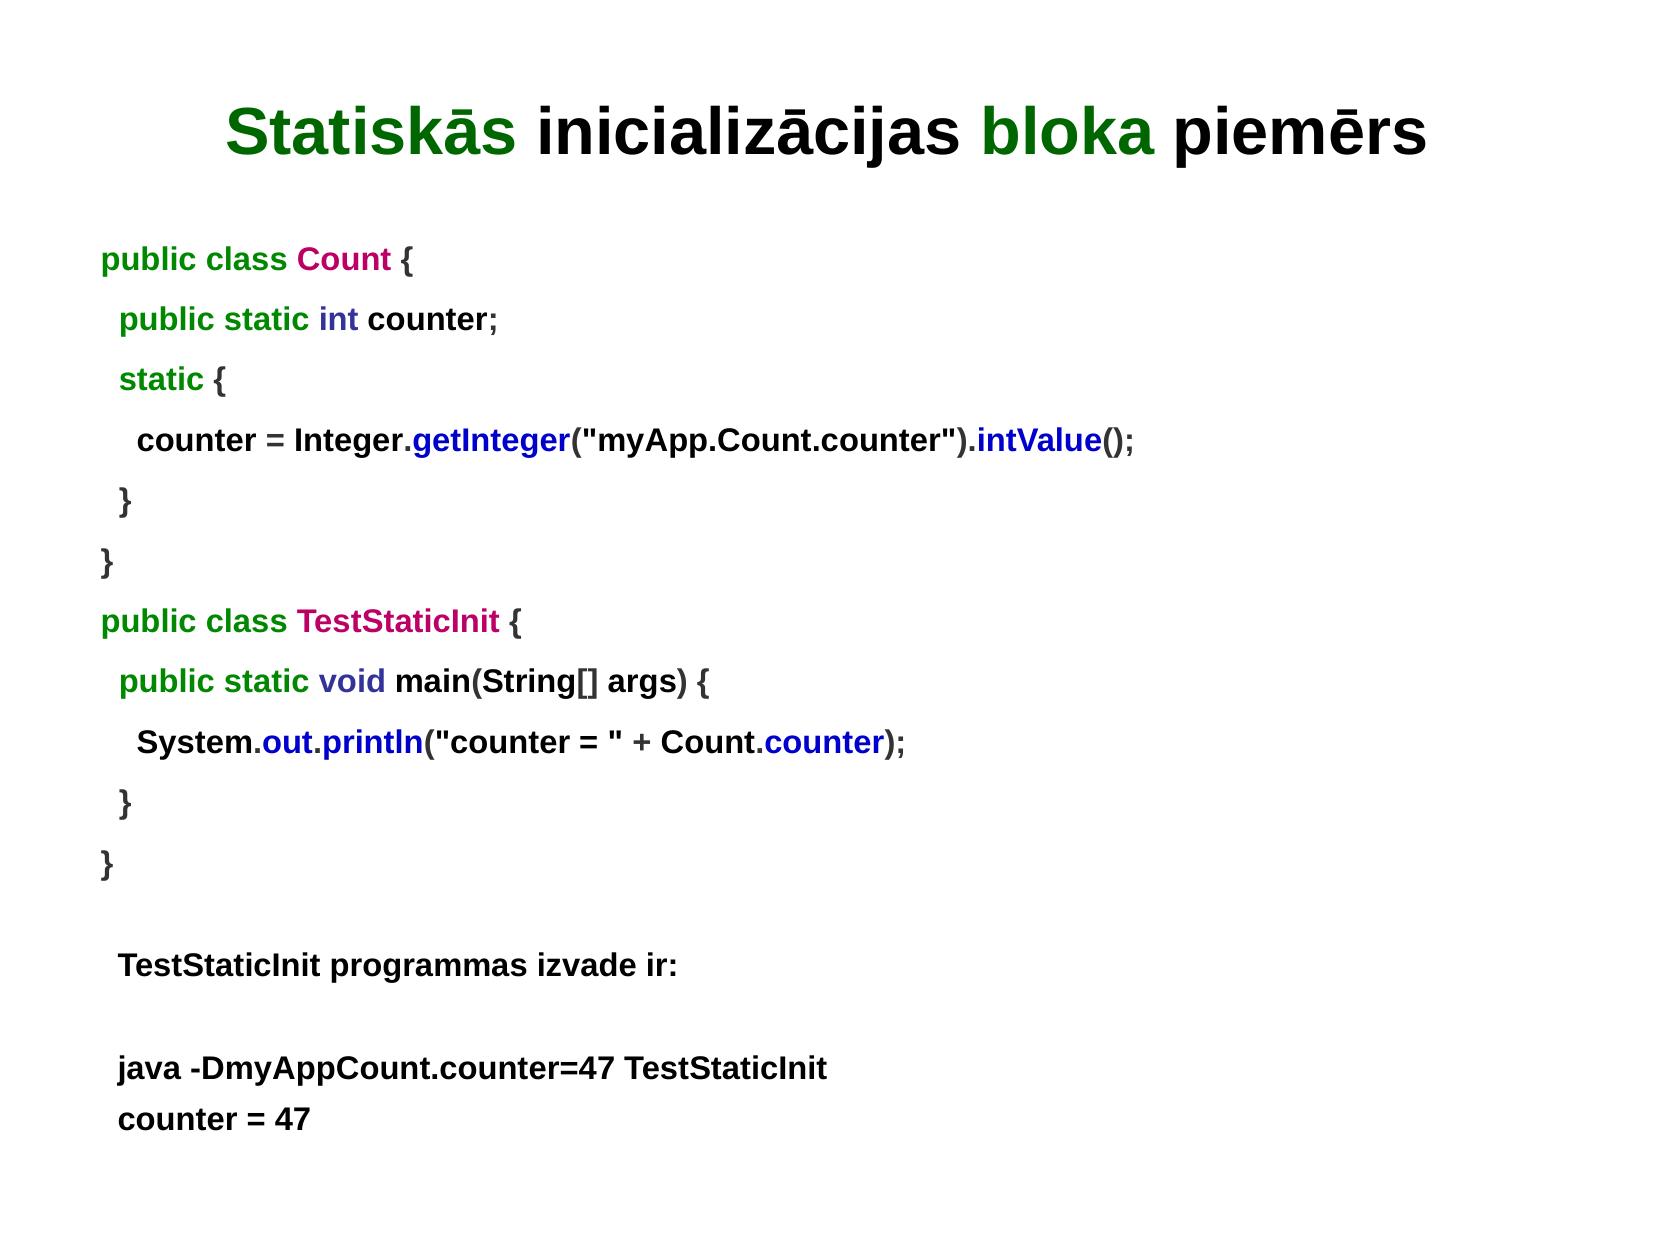

# Statiskās inicializācijas bloka piemērs
 public class Count {
 public static int counter;
 static {
 counter = Integer.getInteger("myApp.Count.counter").intValue();
 }
 }
 public class TestStaticInit {
 public static void main(String[] args) {
 System.out.println("counter = " + Count.counter);
 }
 }
TestStaticInit programmas izvade ir:
java -DmyAppCount.counter=47 TestStaticInit
counter = 47